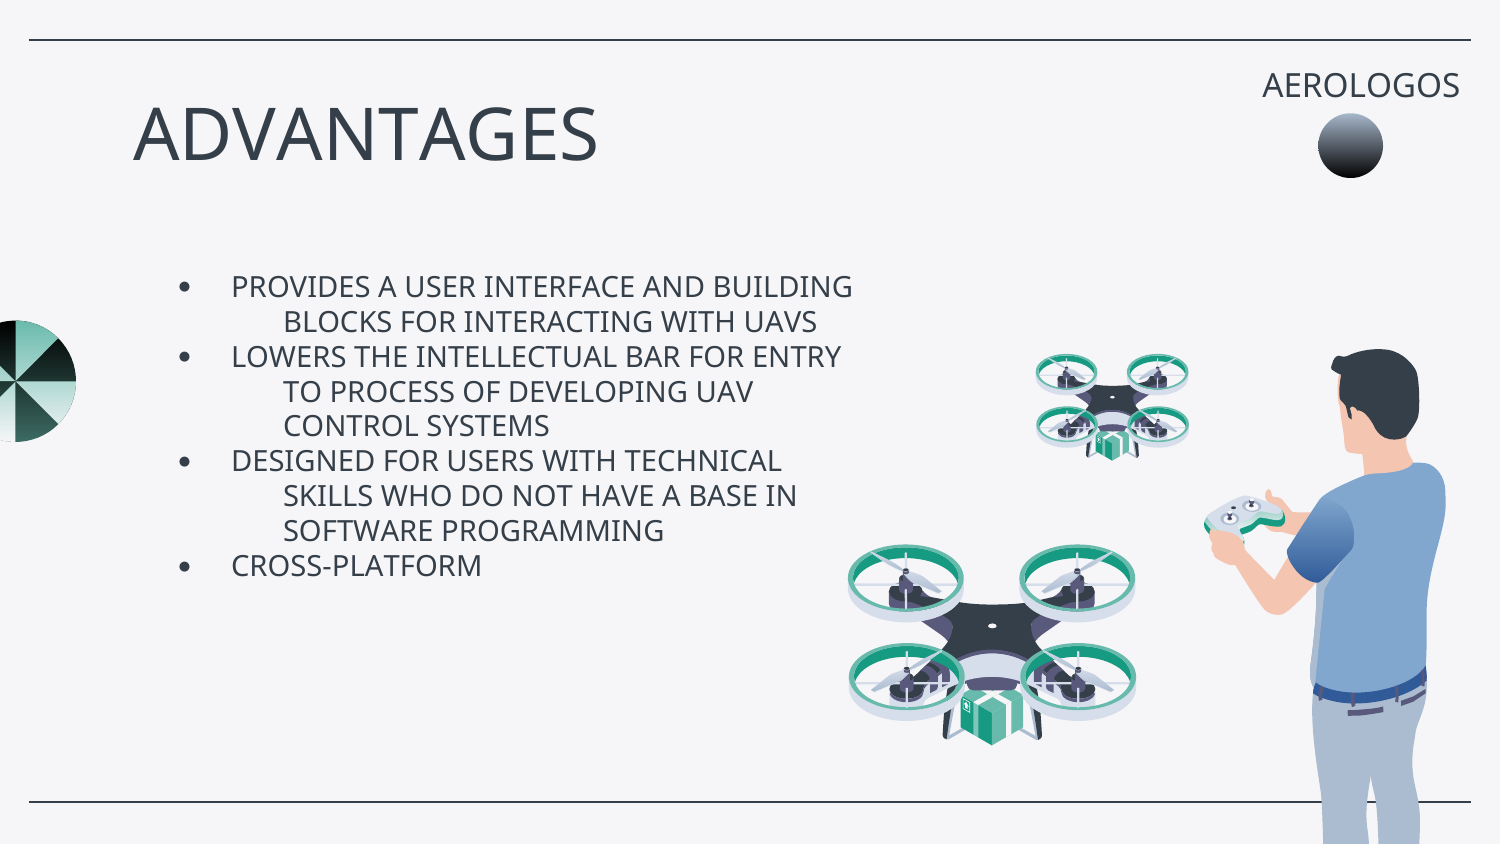

AEROLOGOS
ADVANTAGES
# PROVIDES A USER INTERFACE AND BUILDING BLOCKS FOR INTERACTING WITH UAVS
LOWERS THE INTELLECTUAL BAR FOR ENTRY TO PROCESS OF DEVELOPING UAV CONTROL SYSTEMS
DESIGNED FOR USERS WITH TECHNICAL SKILLS WHO DO NOT HAVE A BASE IN SOFTWARE PROGRAMMING
CROSS-PLATFORM